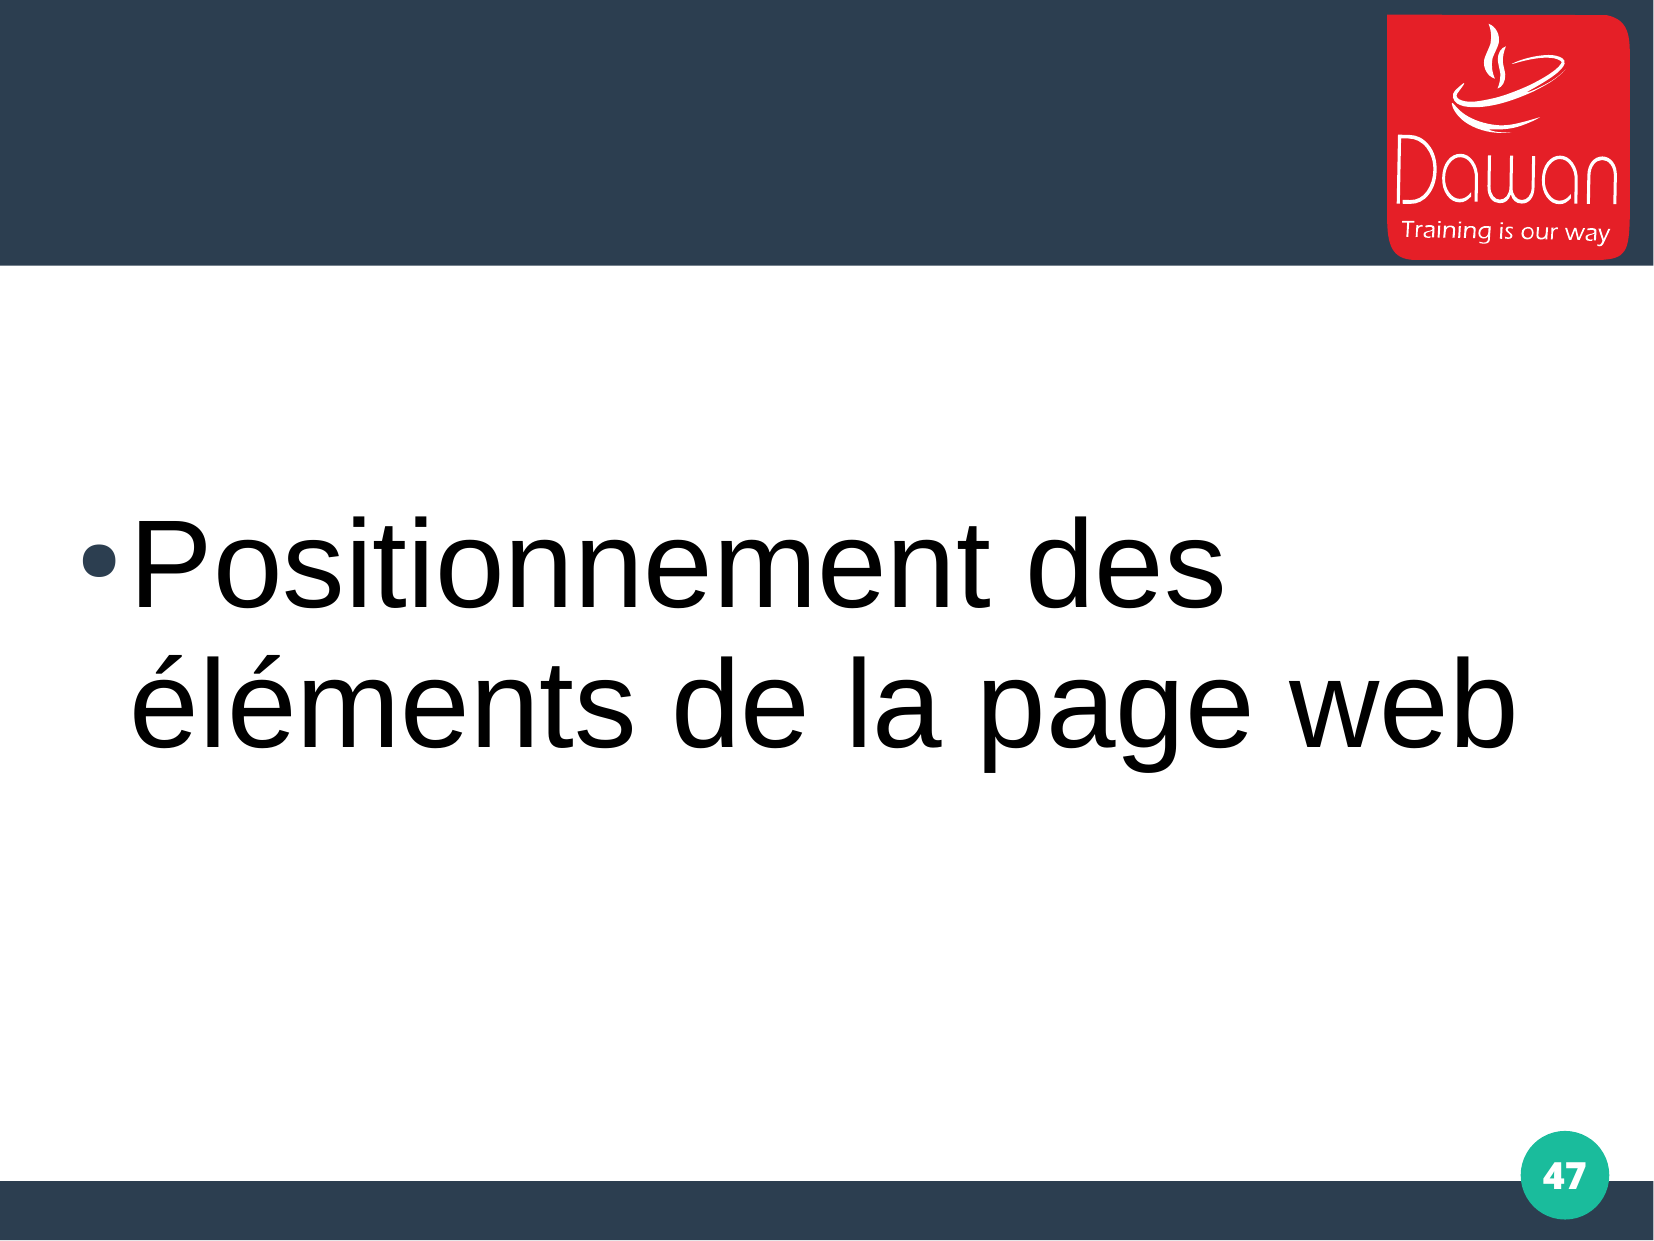

#
Positionnement des éléments de la page web
47